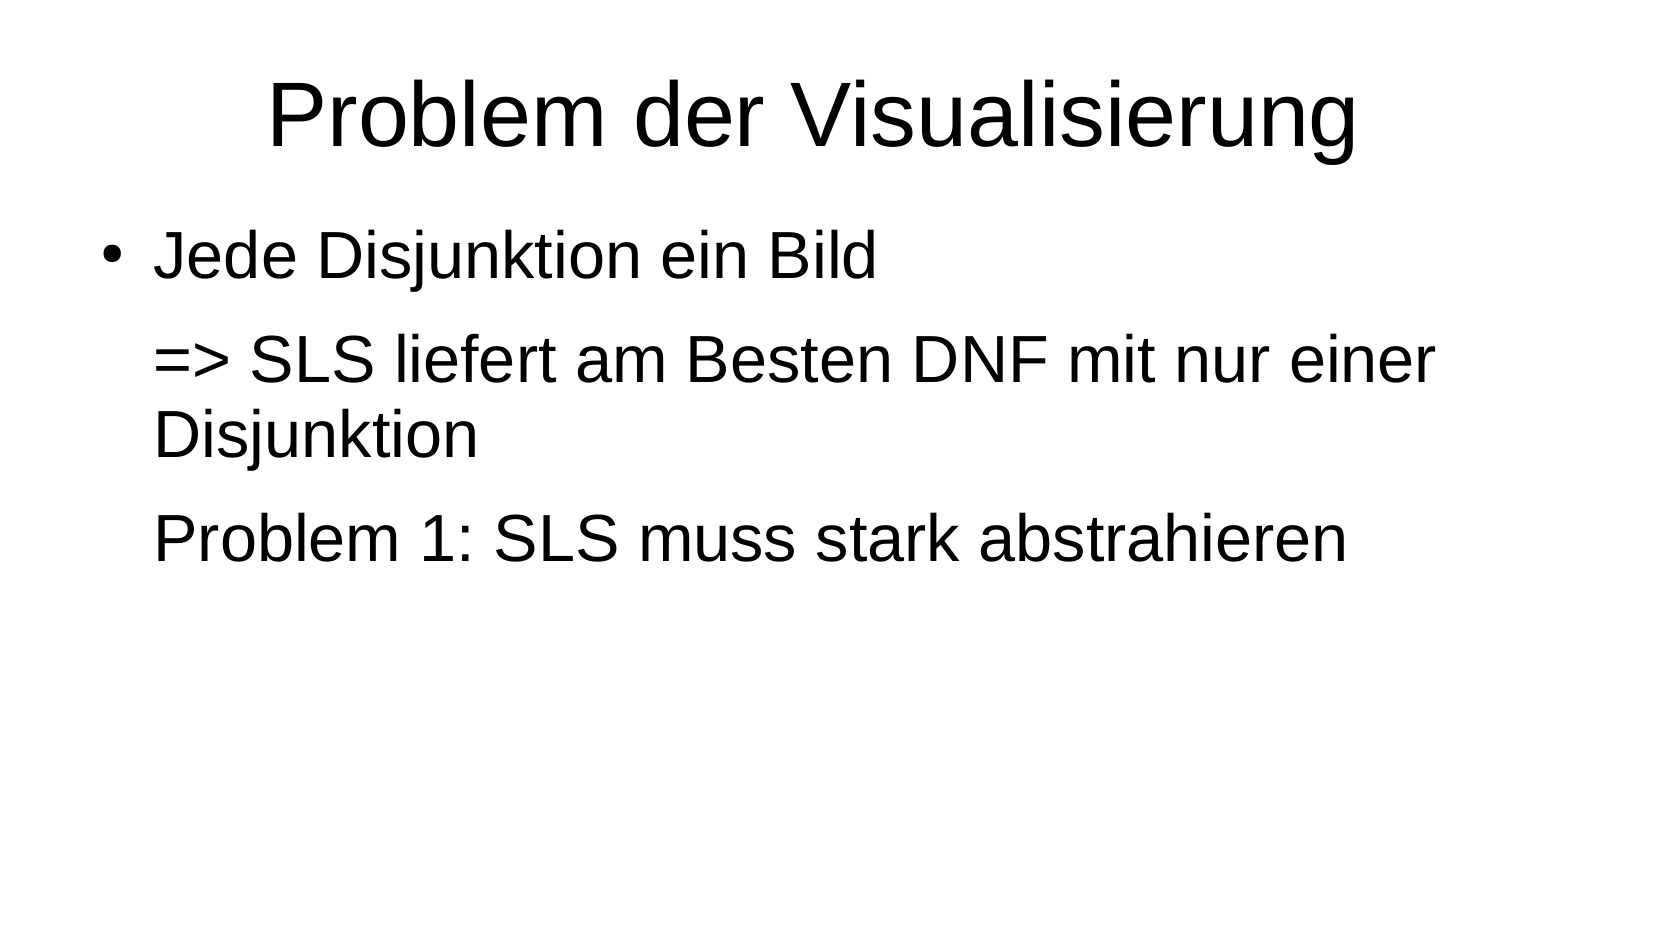

# Problem der Visualisierung
Jede Disjunktion ein Bild
=> SLS liefert am Besten DNF mit nur einer Disjunktion
Problem 1: SLS muss stark abstrahieren